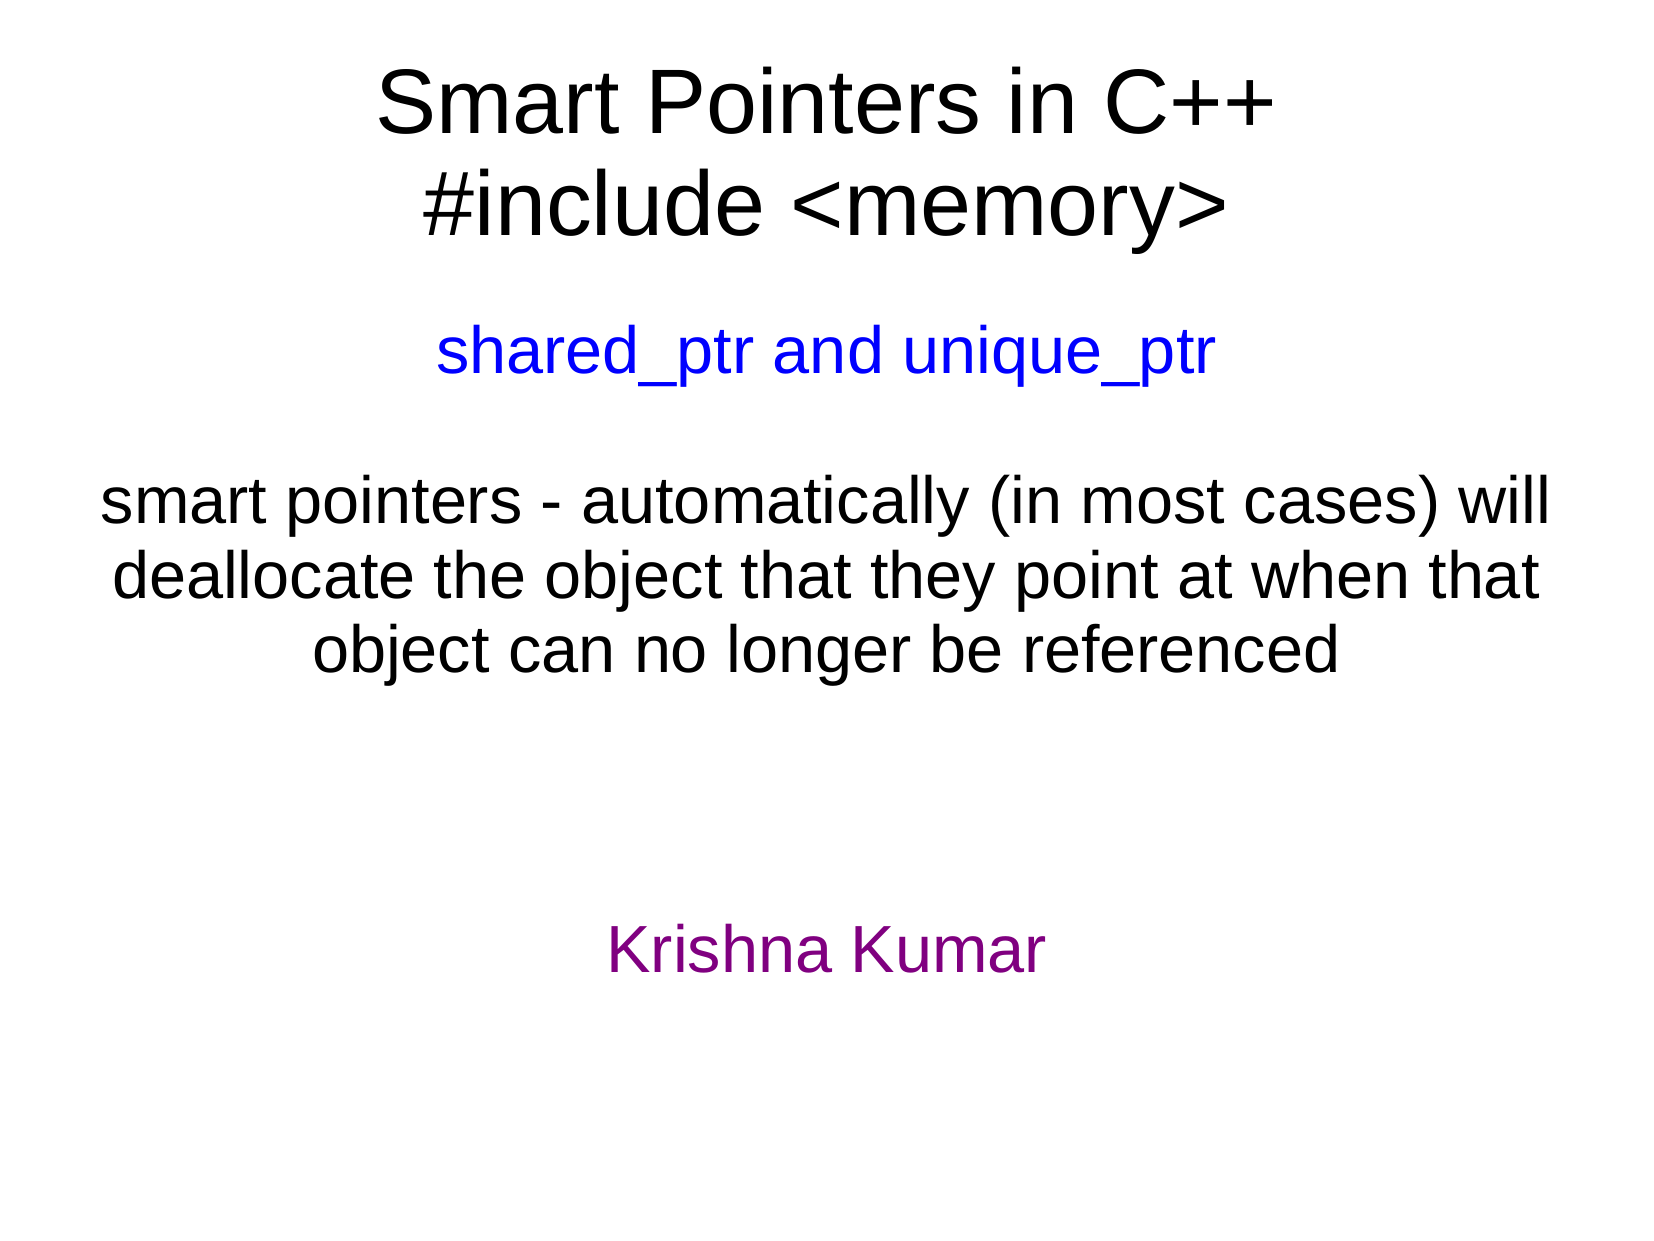

# Smart Pointers in C++ #include <memory>
shared_ptr and unique_ptr
smart pointers - automatically (in most cases) will deallocate the object that they point at when that object can no longer be referenced
Krishna Kumar